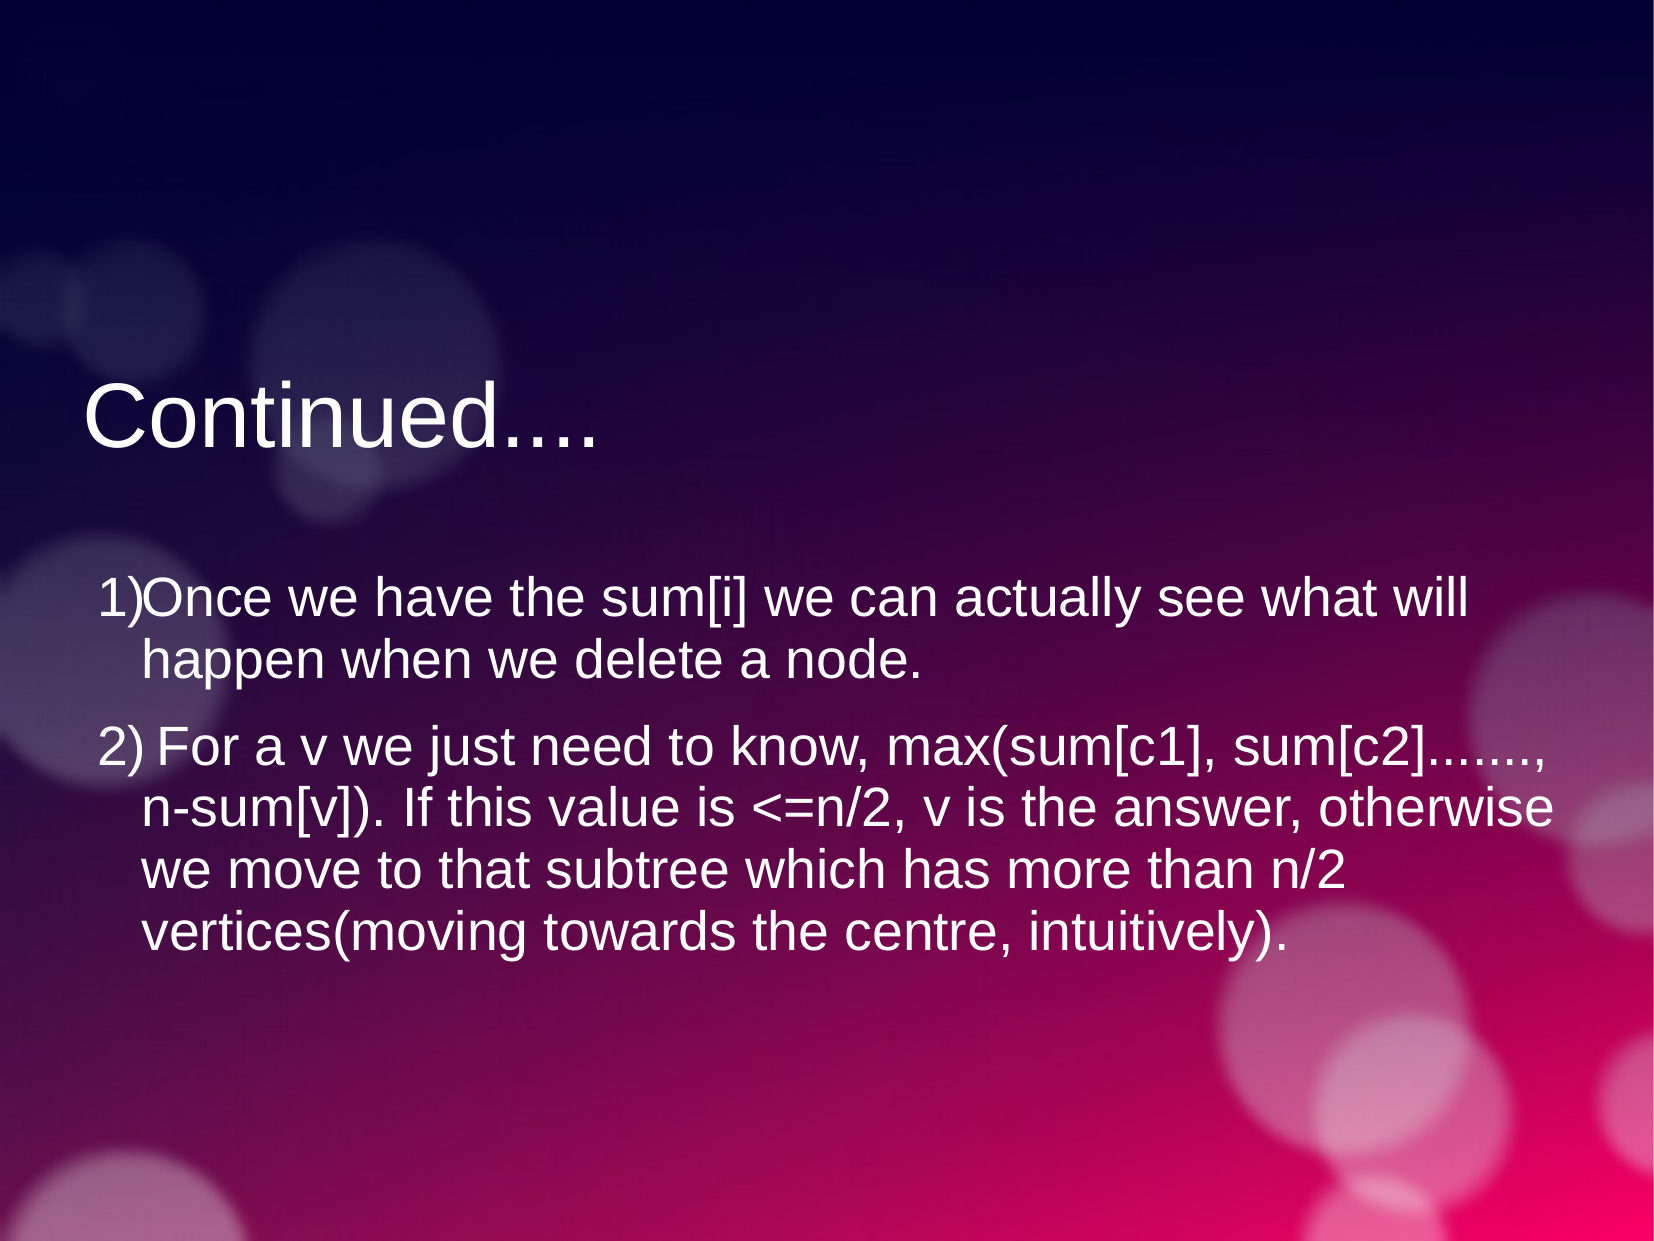

# Continued....
Once we have the sum[i] we can actually see what will happen when we delete a node.
 For a v we just need to know, max(sum[c1], sum[c2]......., n-sum[v]). If this value is <=n/2, v is the answer, otherwise we move to that subtree which has more than n/2 vertices(moving towards the centre, intuitively).